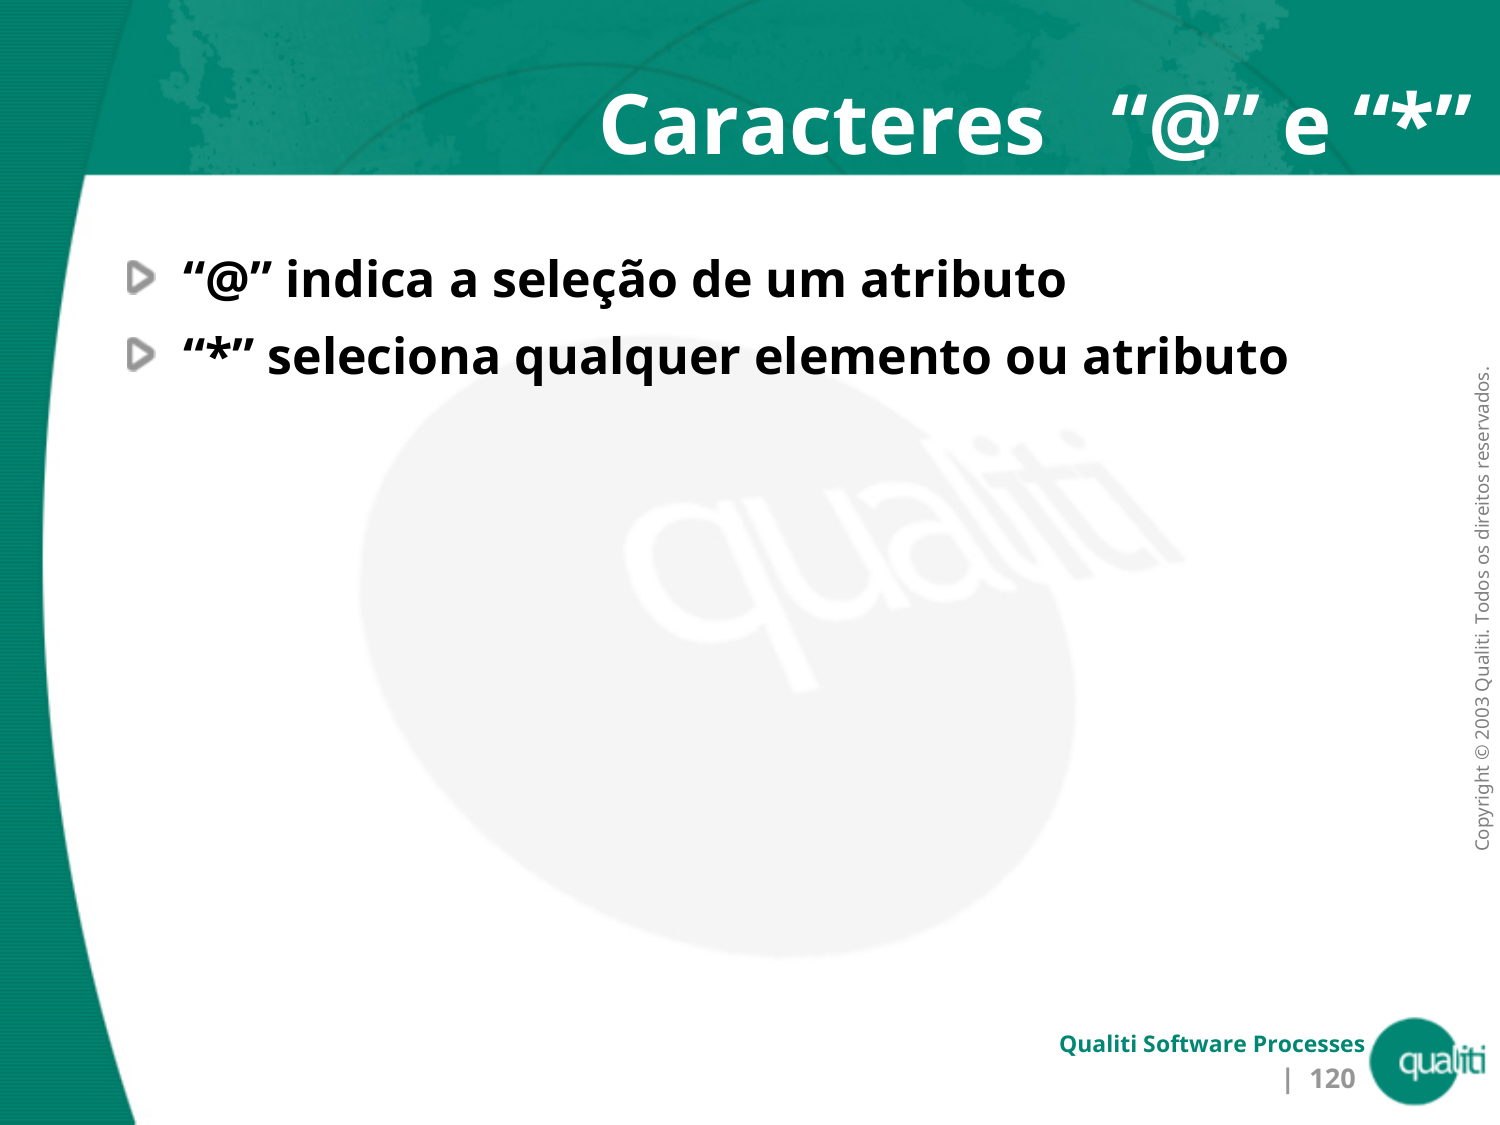

# Caracteres “@” e “*”
“@” indica a seleção de um atributo
“*” seleciona qualquer elemento ou atributo